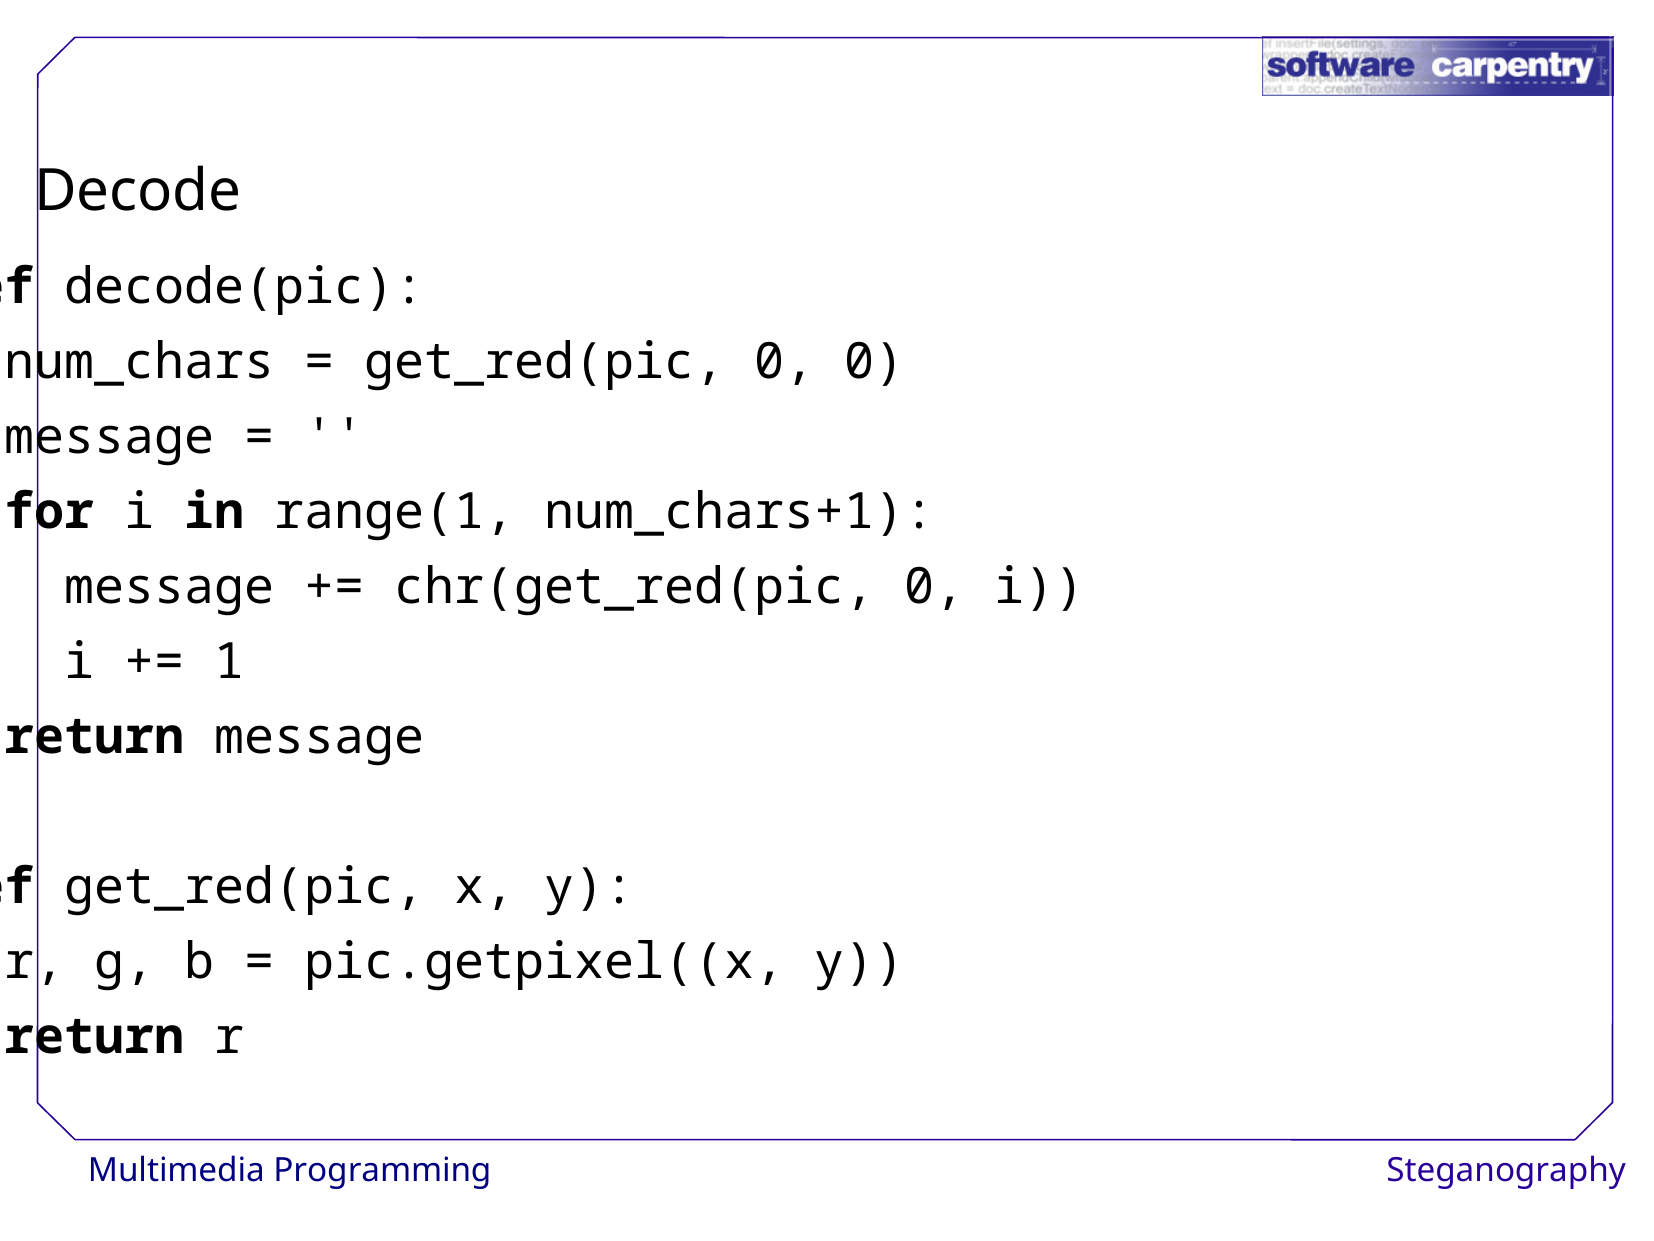

Decode
def decode(pic):
 num_chars = get_red(pic, 0, 0)
 message = ''
 for i in range(1, num_chars+1):
 message += chr(get_red(pic, 0, i))
 i += 1
 return message
def get_red(pic, x, y):
 r, g, b = pic.getpixel((x, y))
 return r